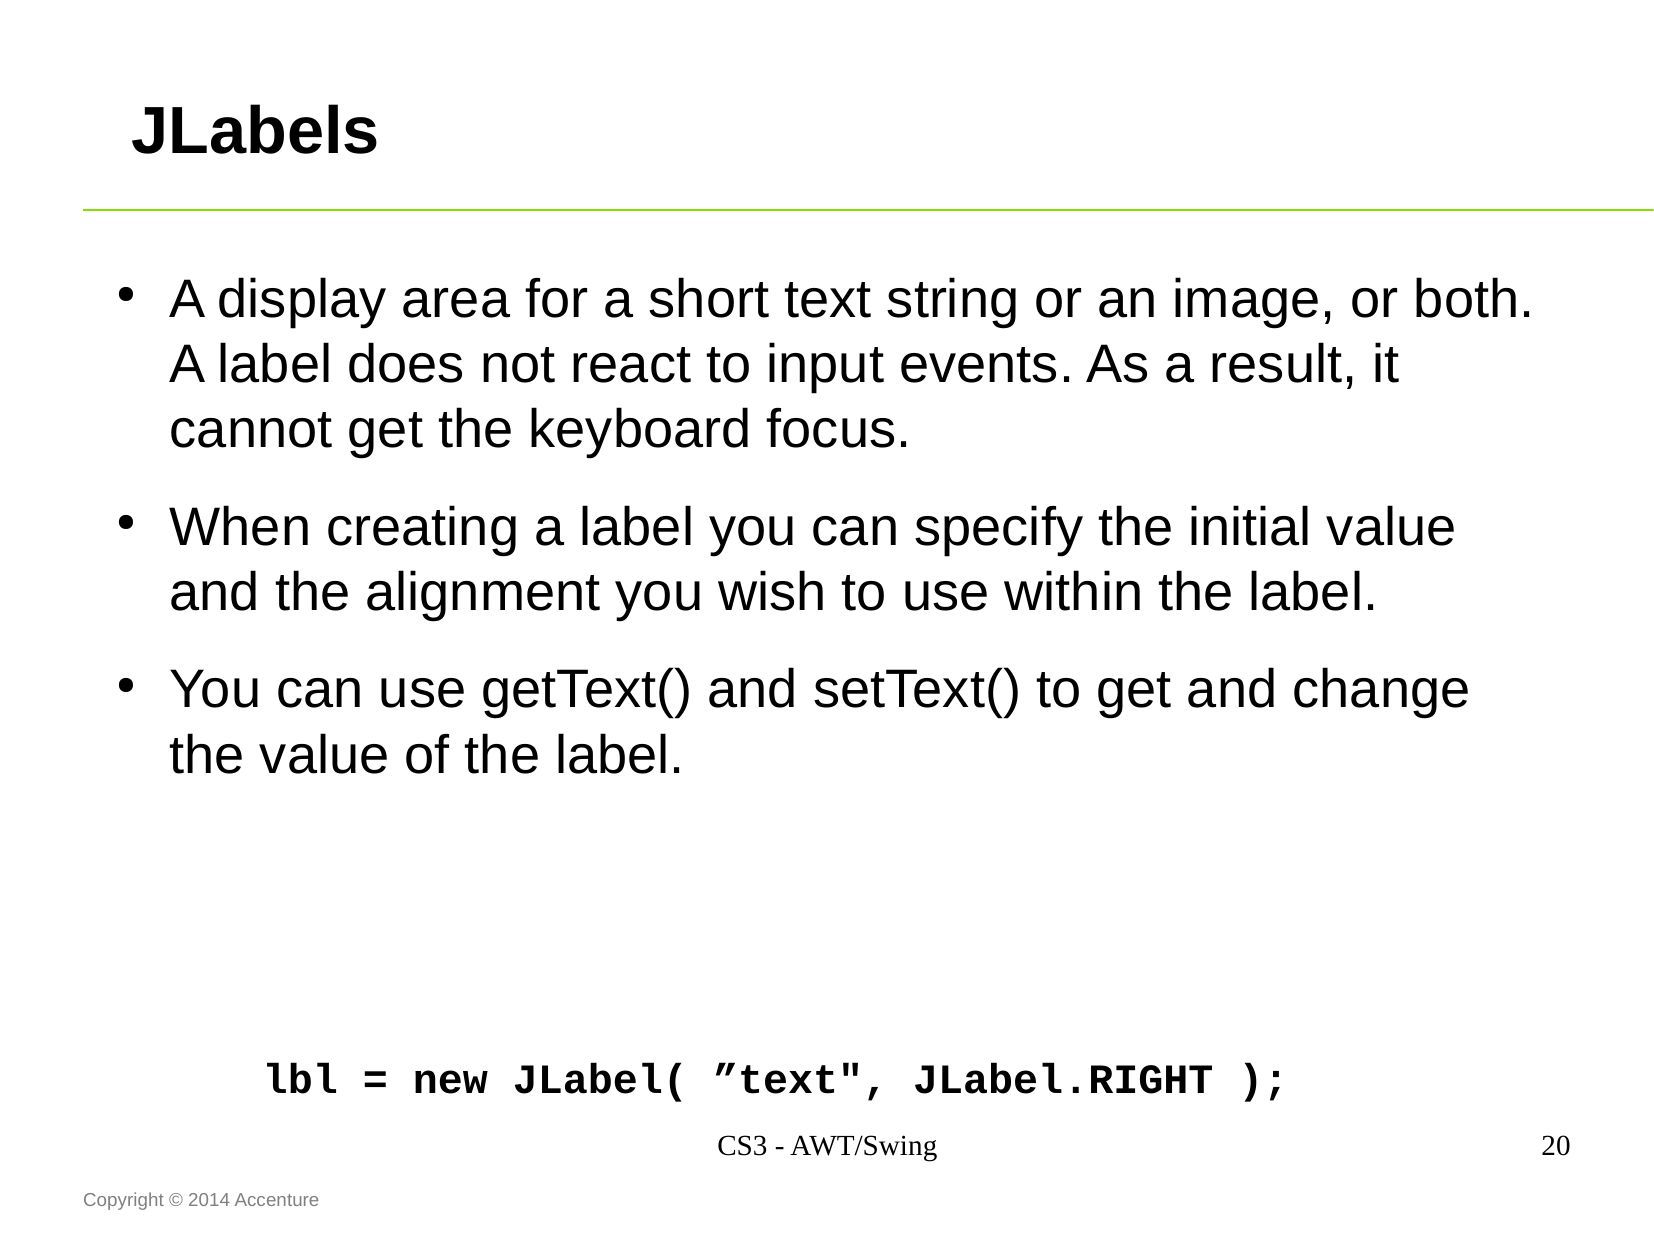

# JLabels
A display area for a short text string or an image, or both. A label does not react to input events. As a result, it cannot get the keyboard focus.
When creating a label you can specify the initial value and the alignment you wish to use within the label.
You can use getText() and setText() to get and change the value of the label.
lbl = new JLabel( ”text", JLabel.RIGHT );
CS3 - AWT/Swing
20